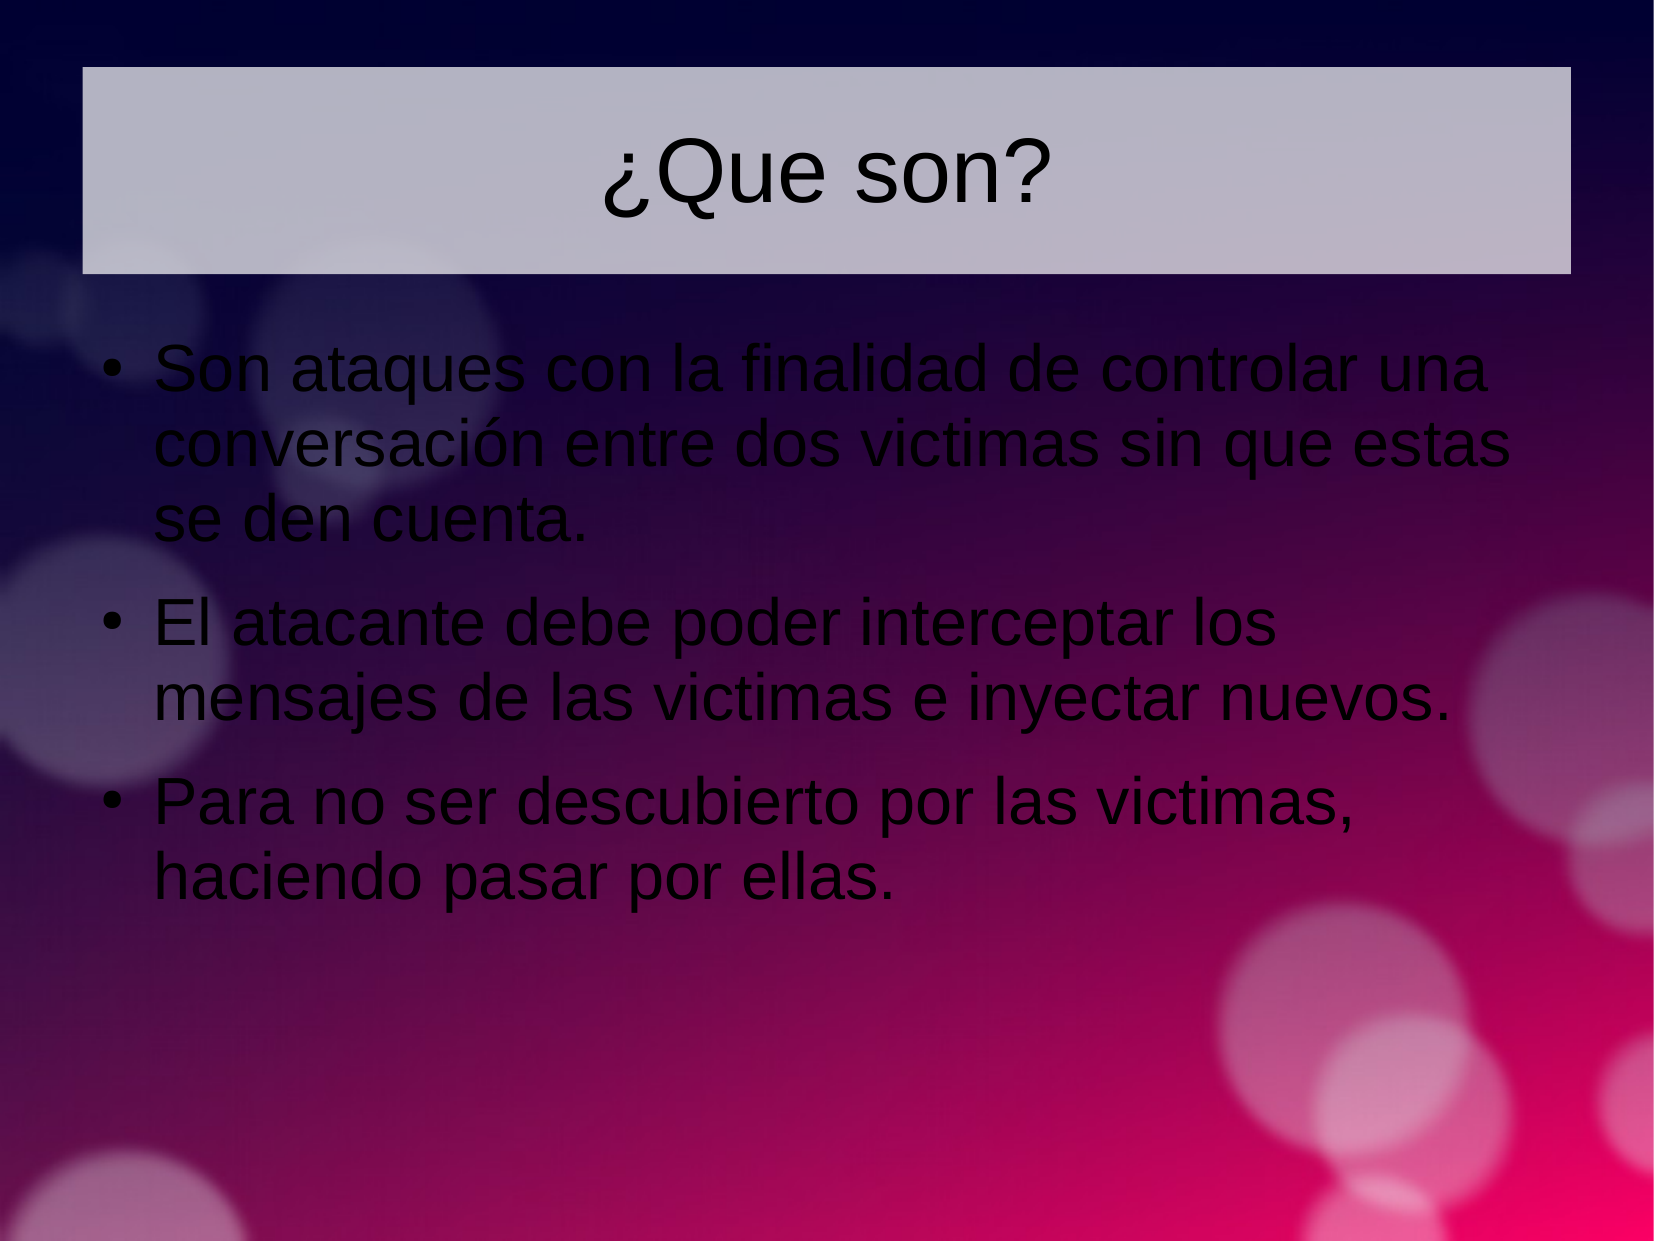

# ¿Que son?
Son ataques con la finalidad de controlar una conversación entre dos victimas sin que estas se den cuenta.
El atacante debe poder interceptar los mensajes de las victimas e inyectar nuevos.
Para no ser descubierto por las victimas, haciendo pasar por ellas.